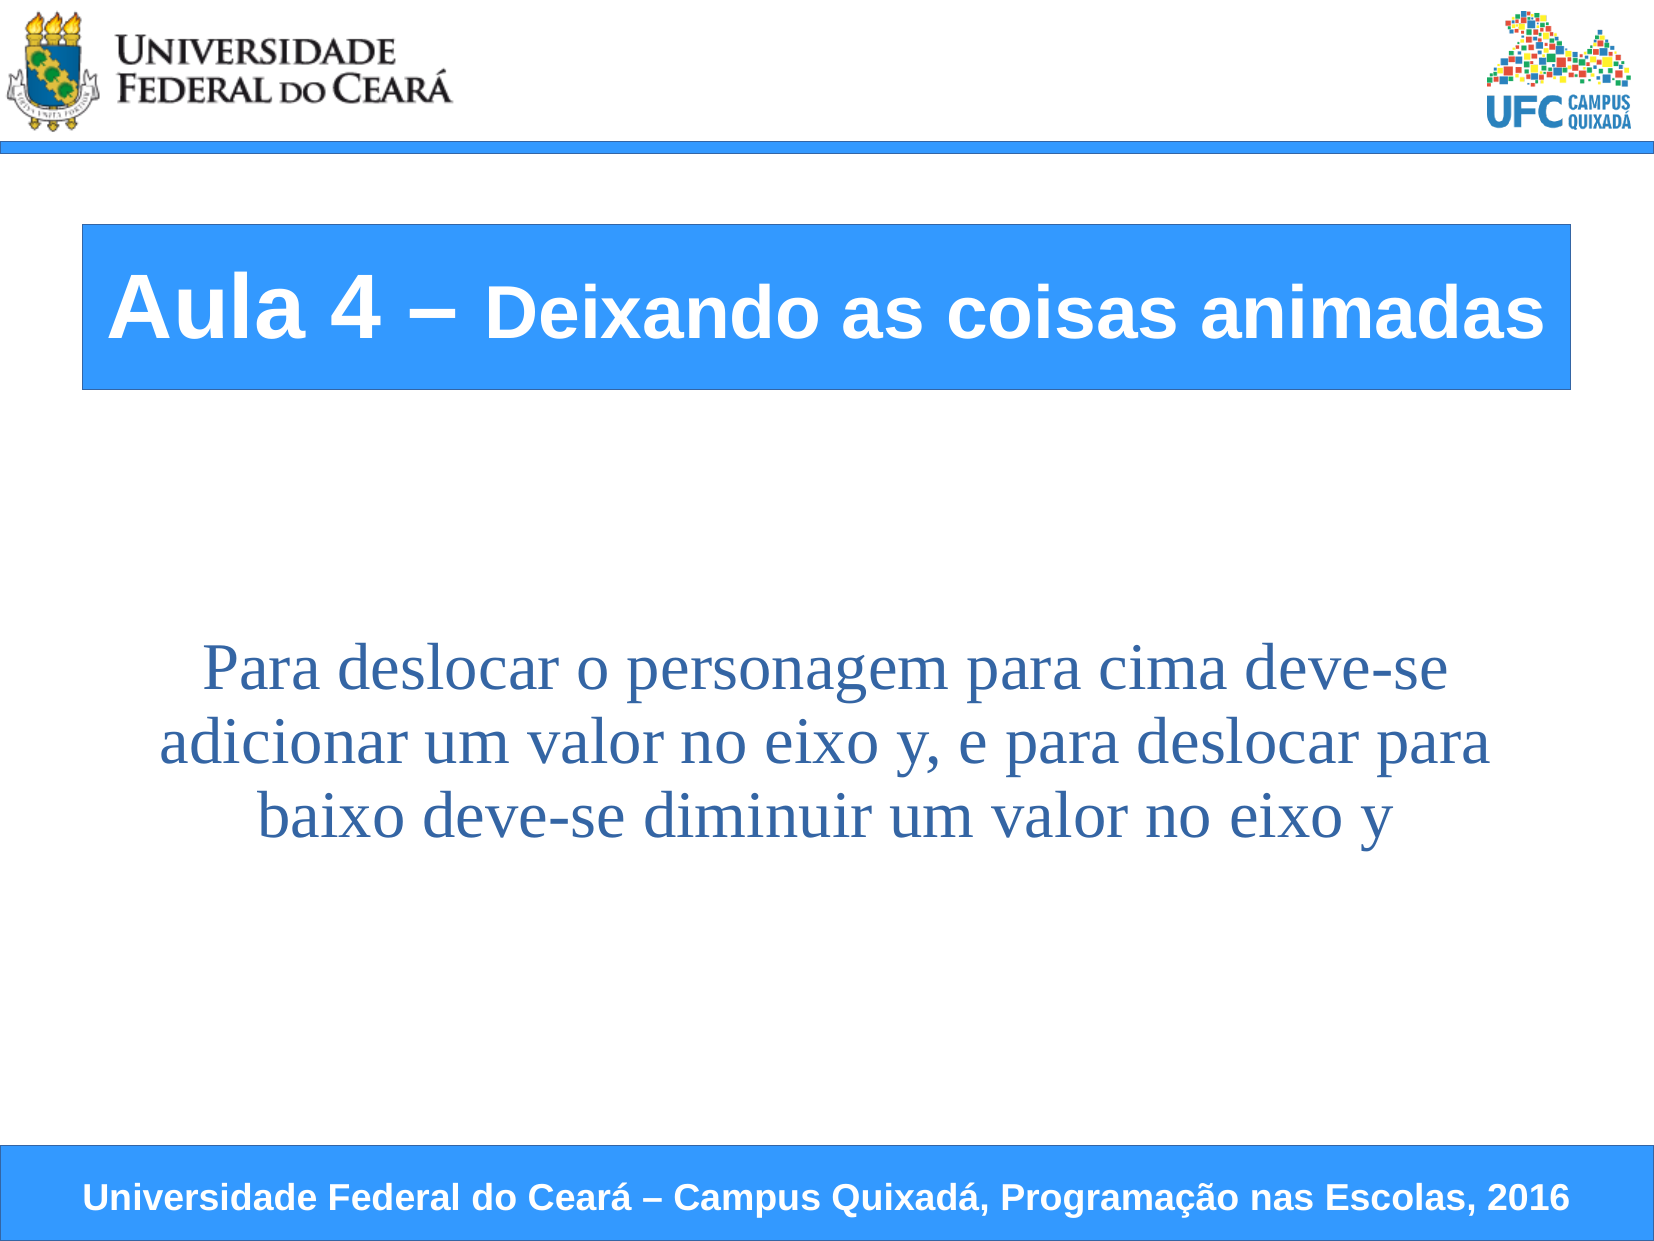

Aula 4 – Deixando as coisas animadas
# Para deslocar o personagem para cima deve-se adicionar um valor no eixo y, e para deslocar para baixo deve-se diminuir um valor no eixo y
Universidade Federal do Ceará – Campus Quixadá, Programação nas Escolas, 2016